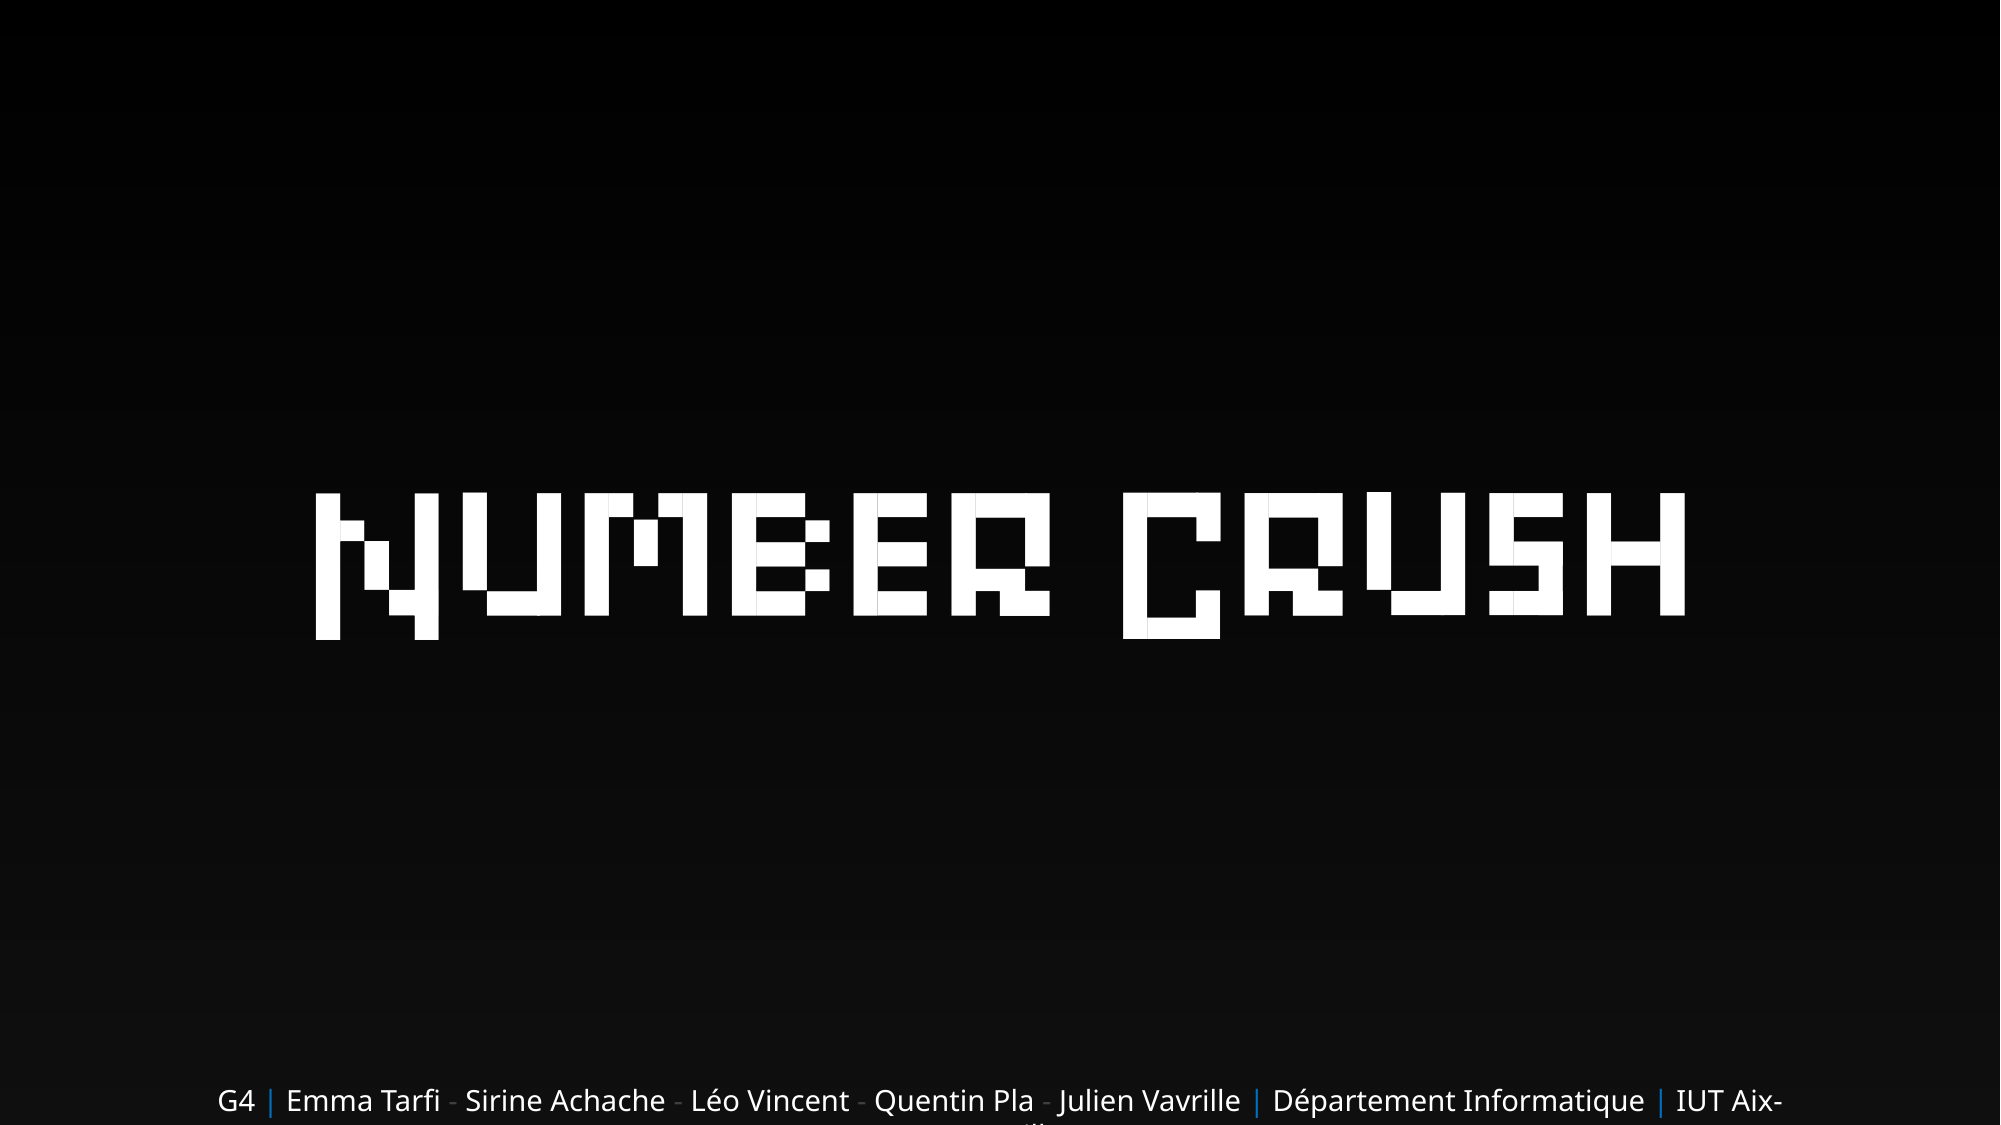

G4 | Emma Tarfi - Sirine Achache - Léo Vincent - Quentin Pla - Julien Vavrille | Département Informatique | IUT Aix-Marseille